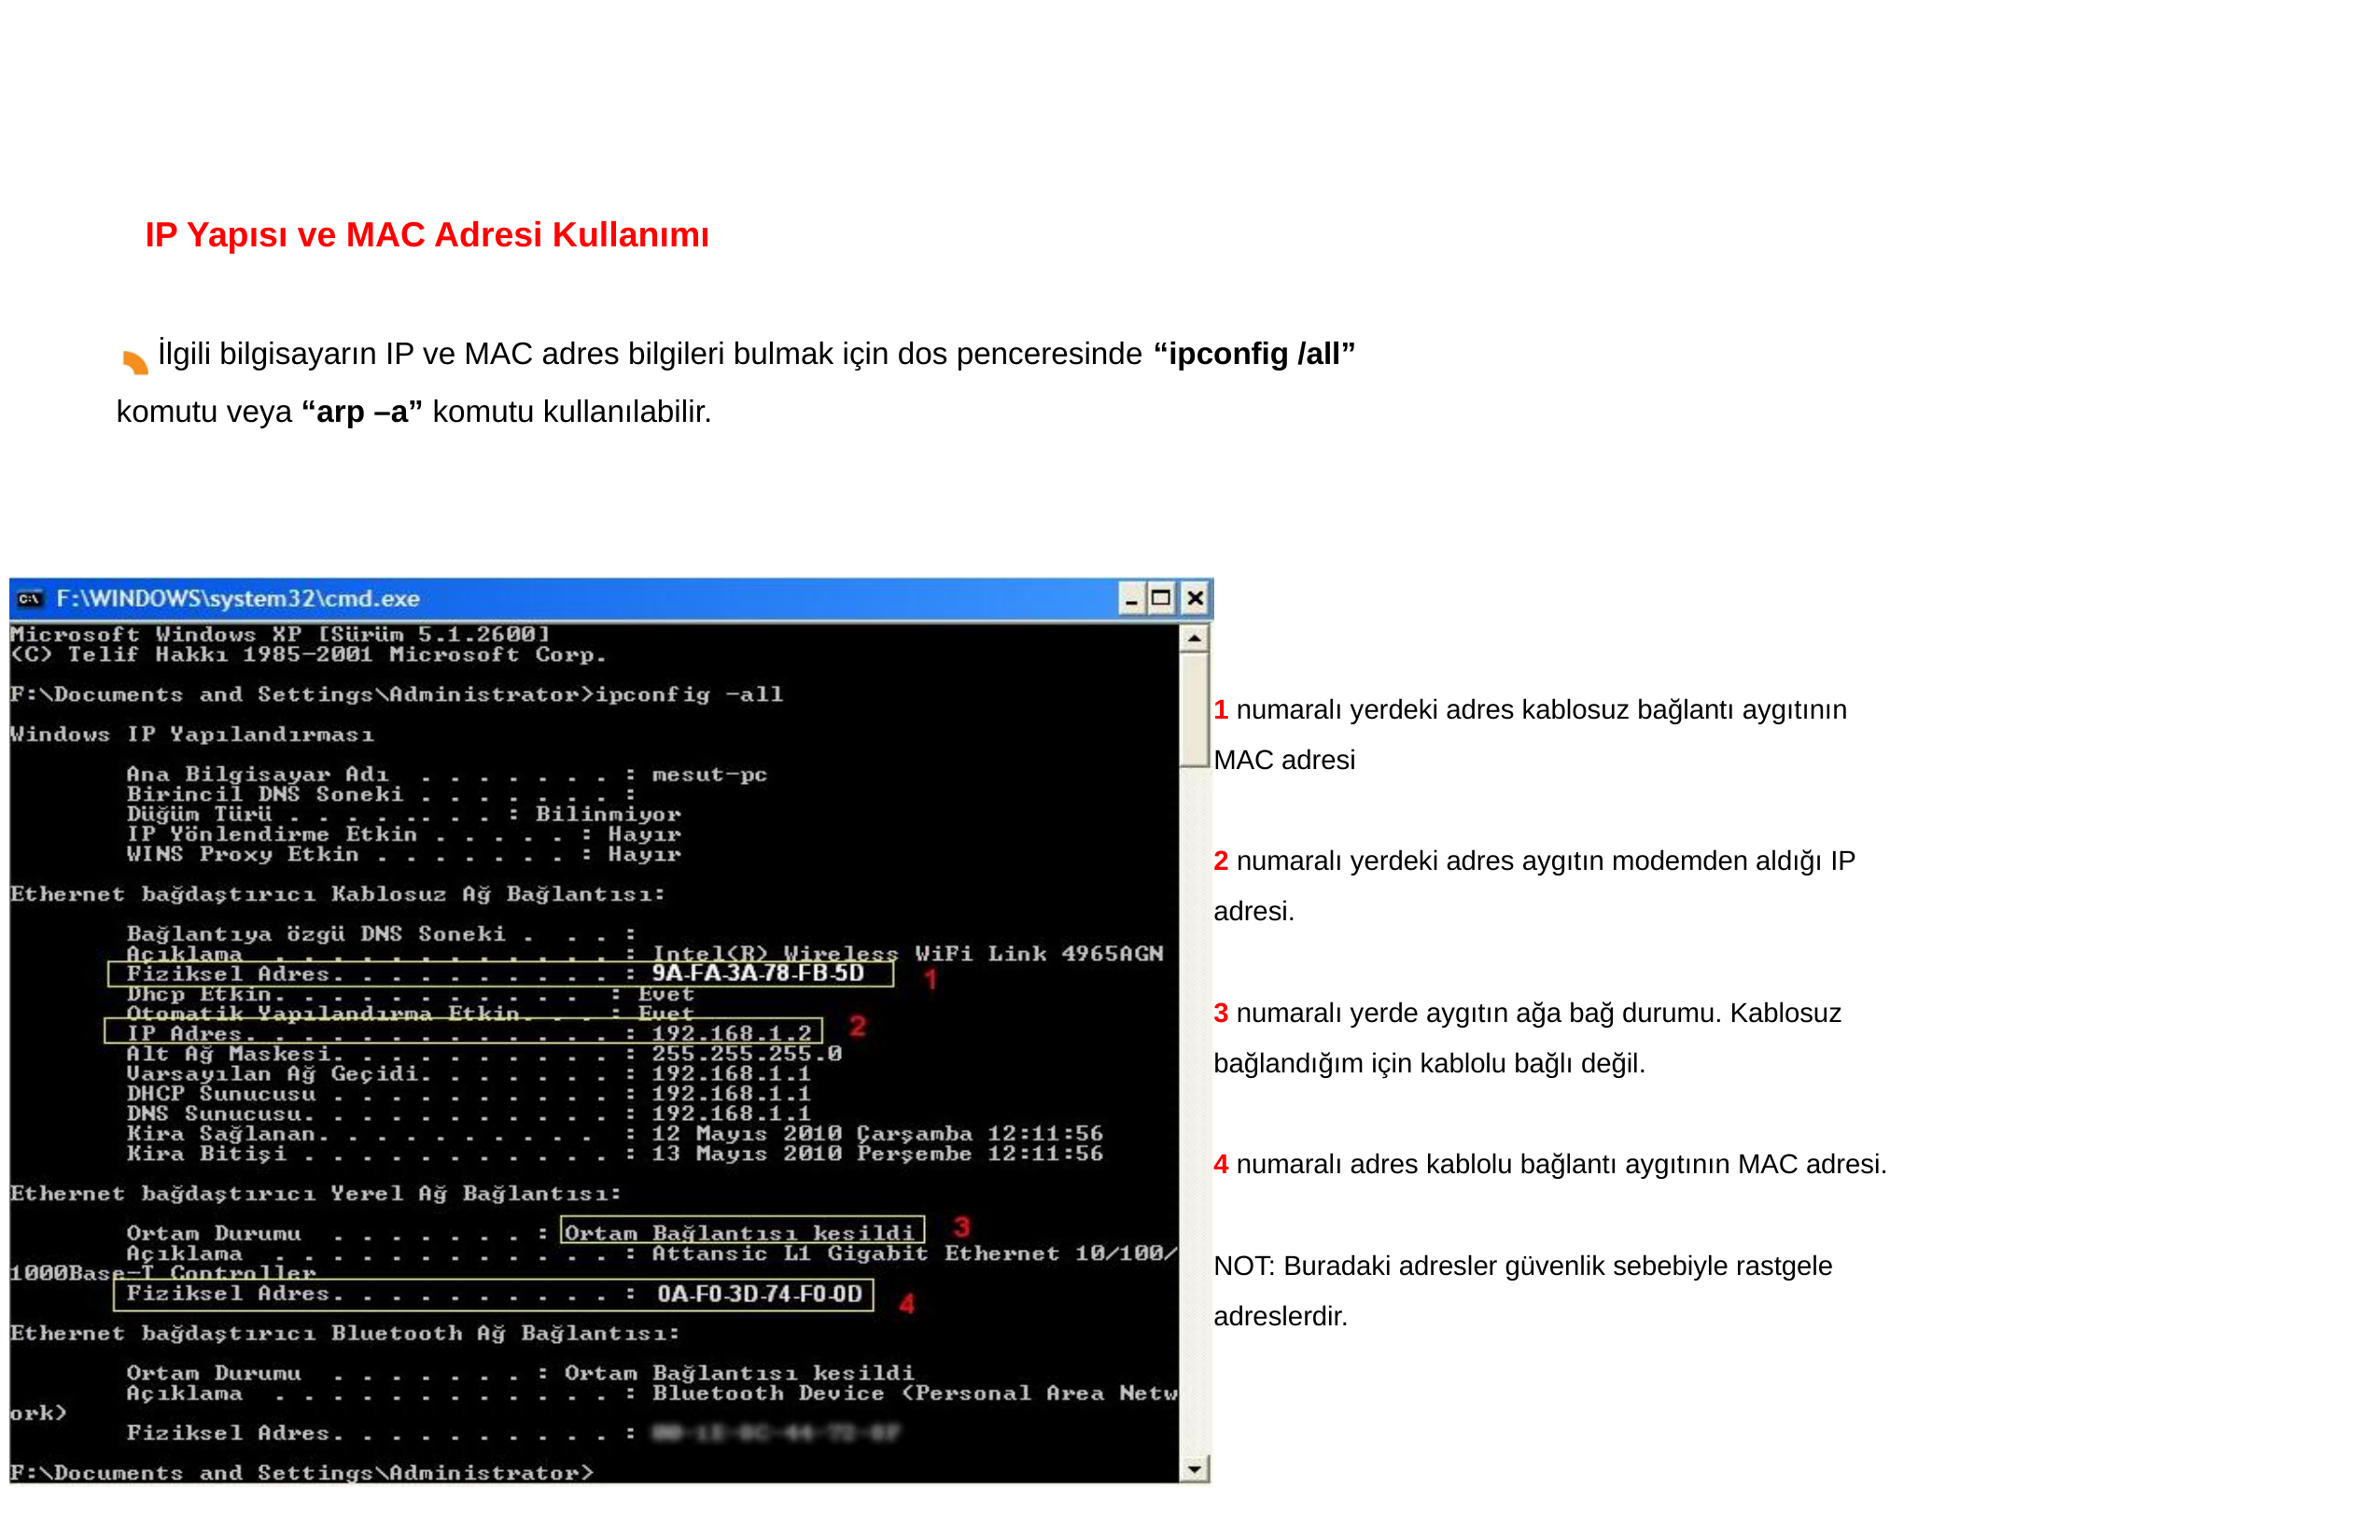

IP Yapısı ve MAC Adresi Kullanımı
İlgili bilgisayarın IP ve MAC adres bilgileri bulmak için dos penceresinde “ipconfig /all”
komutu veya “arp –a” komutu kullanılabilir.
1 numaralı yerdeki adres kablosuz bağlantı aygıtının
MAC adresi
2 numaralı yerdeki adres aygıtın modemden aldığı IP
adresi.
3 numaralı yerde aygıtın ağa bağ durumu. Kablosuz
bağlandığım için kablolu bağlı değil.
4 numaralı adres kablolu bağlantı aygıtının MAC adresi.
NOT: Buradaki adresler güvenlik sebebiyle rastgele
adreslerdir.